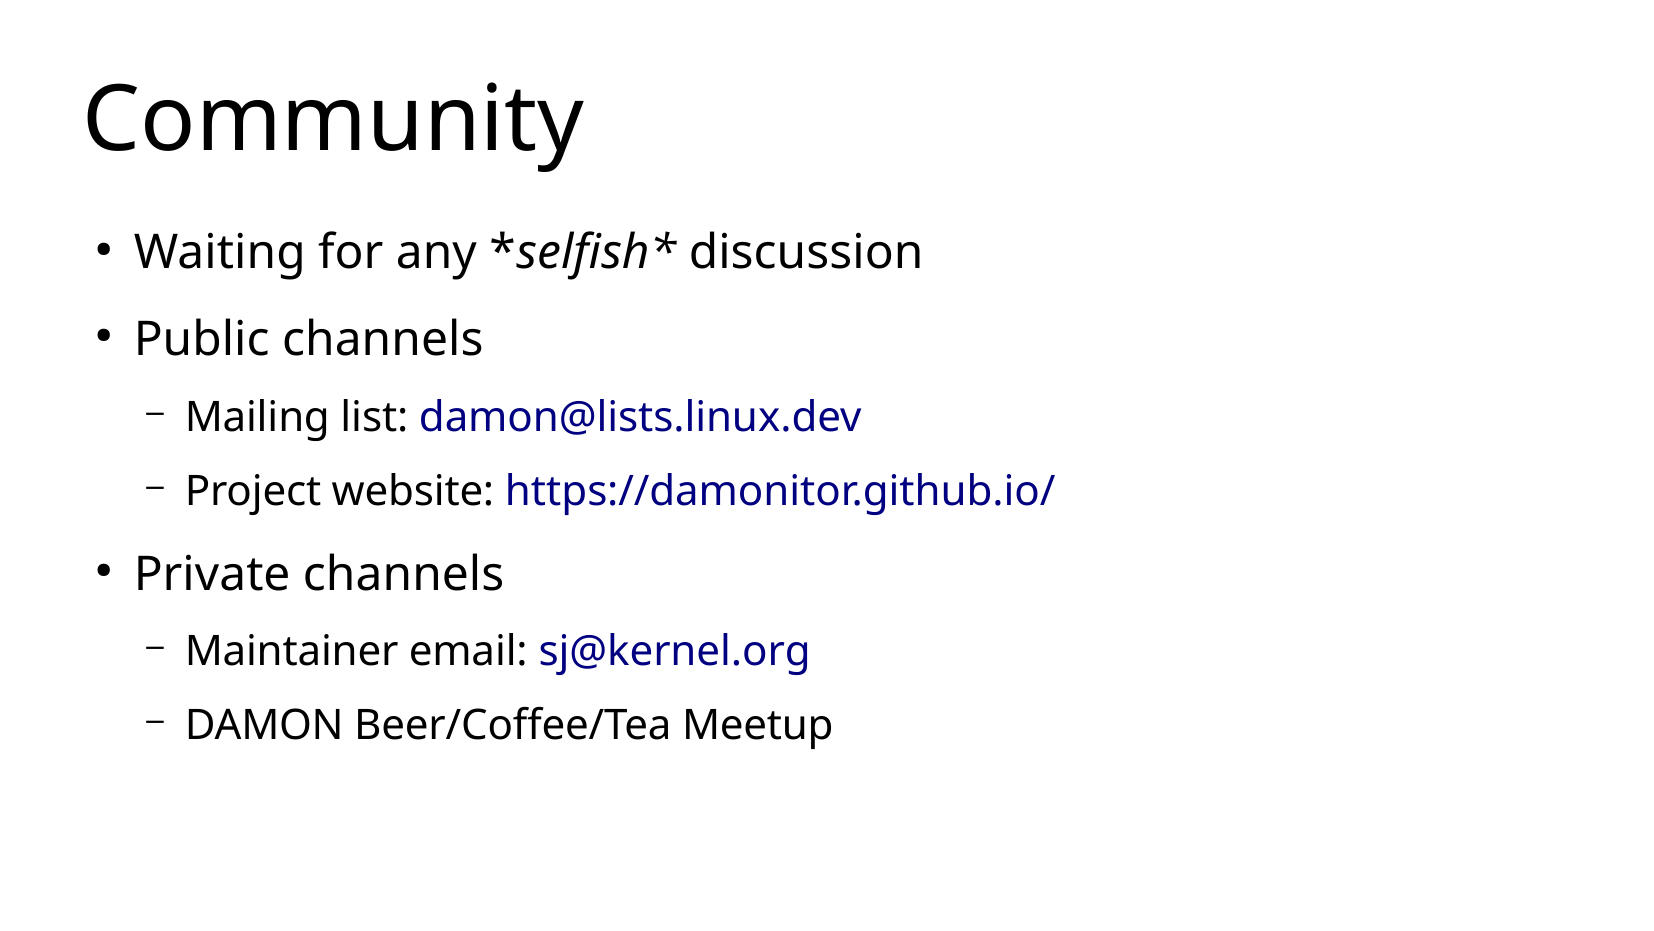

# Community
Waiting for any *selfish* discussion
Public channels
Mailing list: damon@lists.linux.dev
Project website: https://damonitor.github.io/
Private channels
Maintainer email: sj@kernel.org
DAMON Beer/Coffee/Tea Meetup